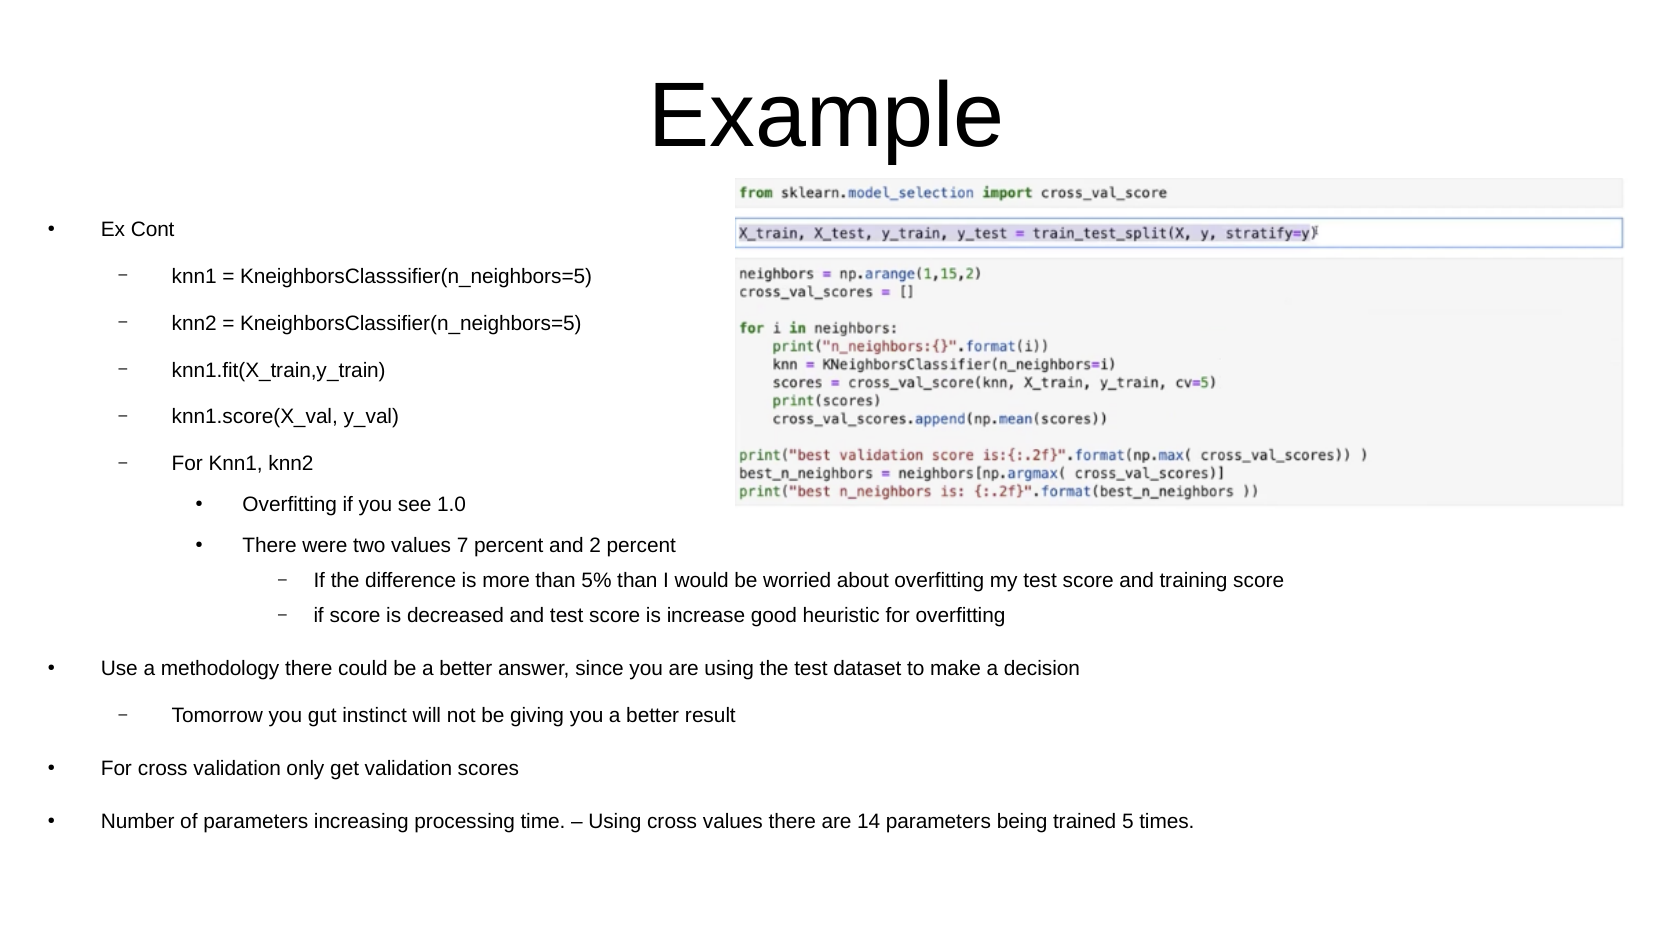

# Example
Ex Cont
knn1 = KneighborsClasssifier(n_neighbors=5)
knn2 = KneighborsClassifier(n_neighbors=5)
knn1.fit(X_train,y_train)
knn1.score(X_val, y_val)
For Knn1, knn2
Overfitting if you see 1.0
There were two values 7 percent and 2 percent
If the difference is more than 5% than I would be worried about overfitting my test score and training score
if score is decreased and test score is increase good heuristic for overfitting
Use a methodology there could be a better answer, since you are using the test dataset to make a decision
Tomorrow you gut instinct will not be giving you a better result
For cross validation only get validation scores
Number of parameters increasing processing time. – Using cross values there are 14 parameters being trained 5 times.